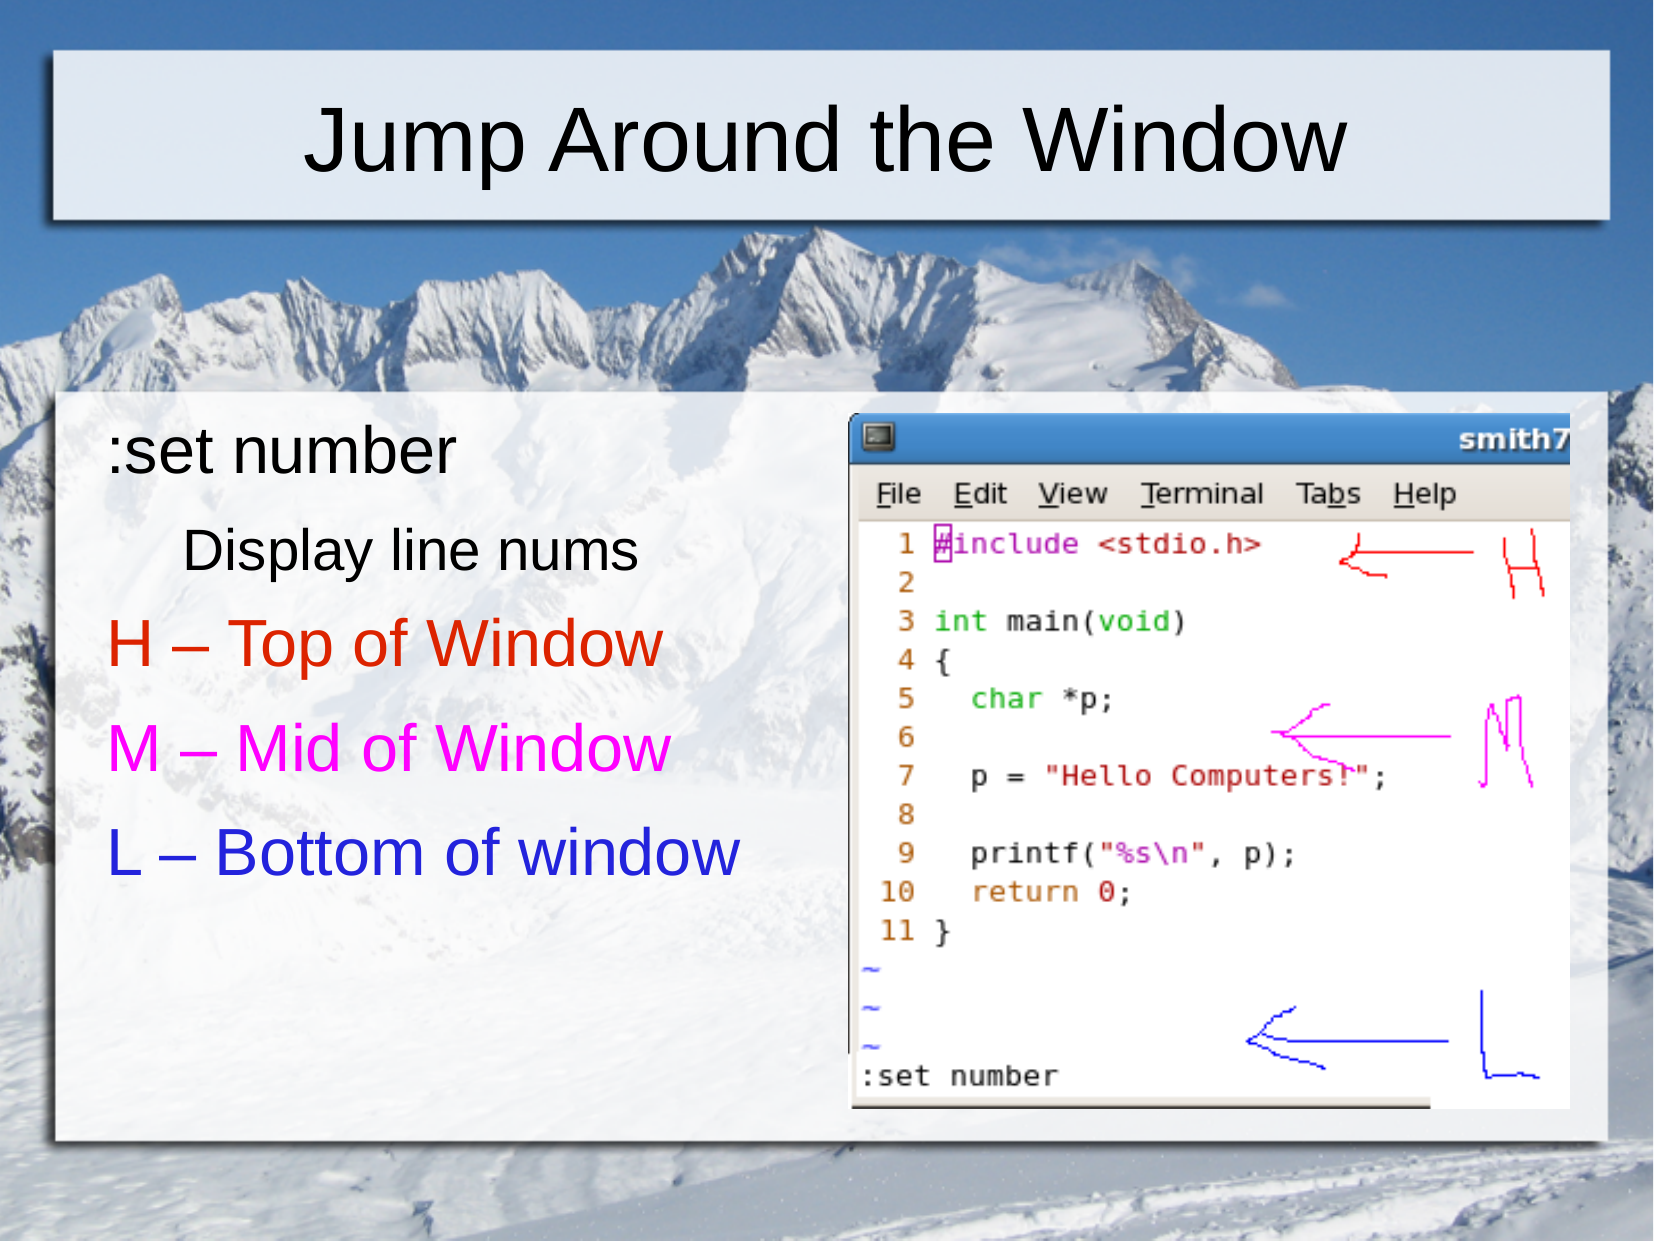

# Jump Around the Window
:set number
Display line nums
H – Top of Window
M – Mid of Window
L – Bottom of window